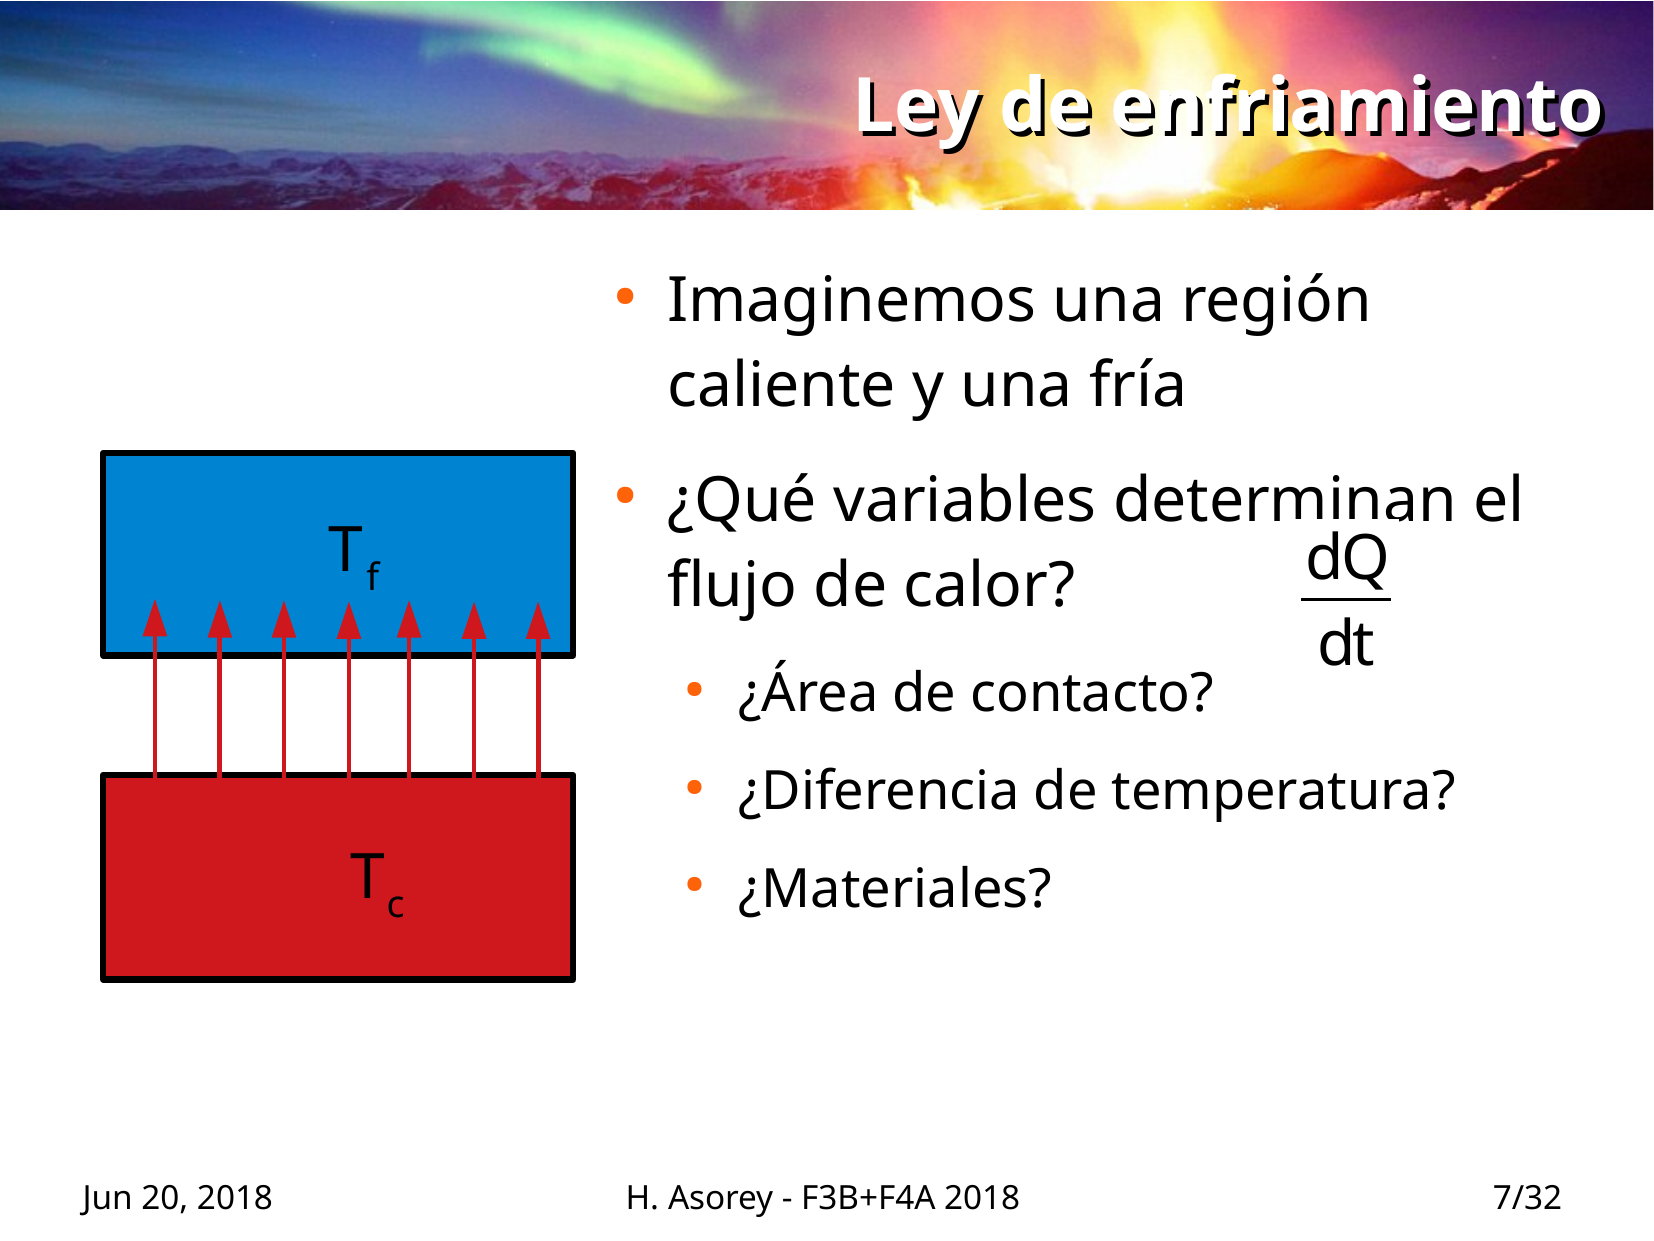

# Ley de enfriamiento
Imaginemos una región caliente y una fría
¿Qué variables determinan el flujo de calor?
¿Área de contacto?
¿Diferencia de temperatura?
¿Materiales?
Jun 20, 2018
H. Asorey - F3B+F4A 2018
7